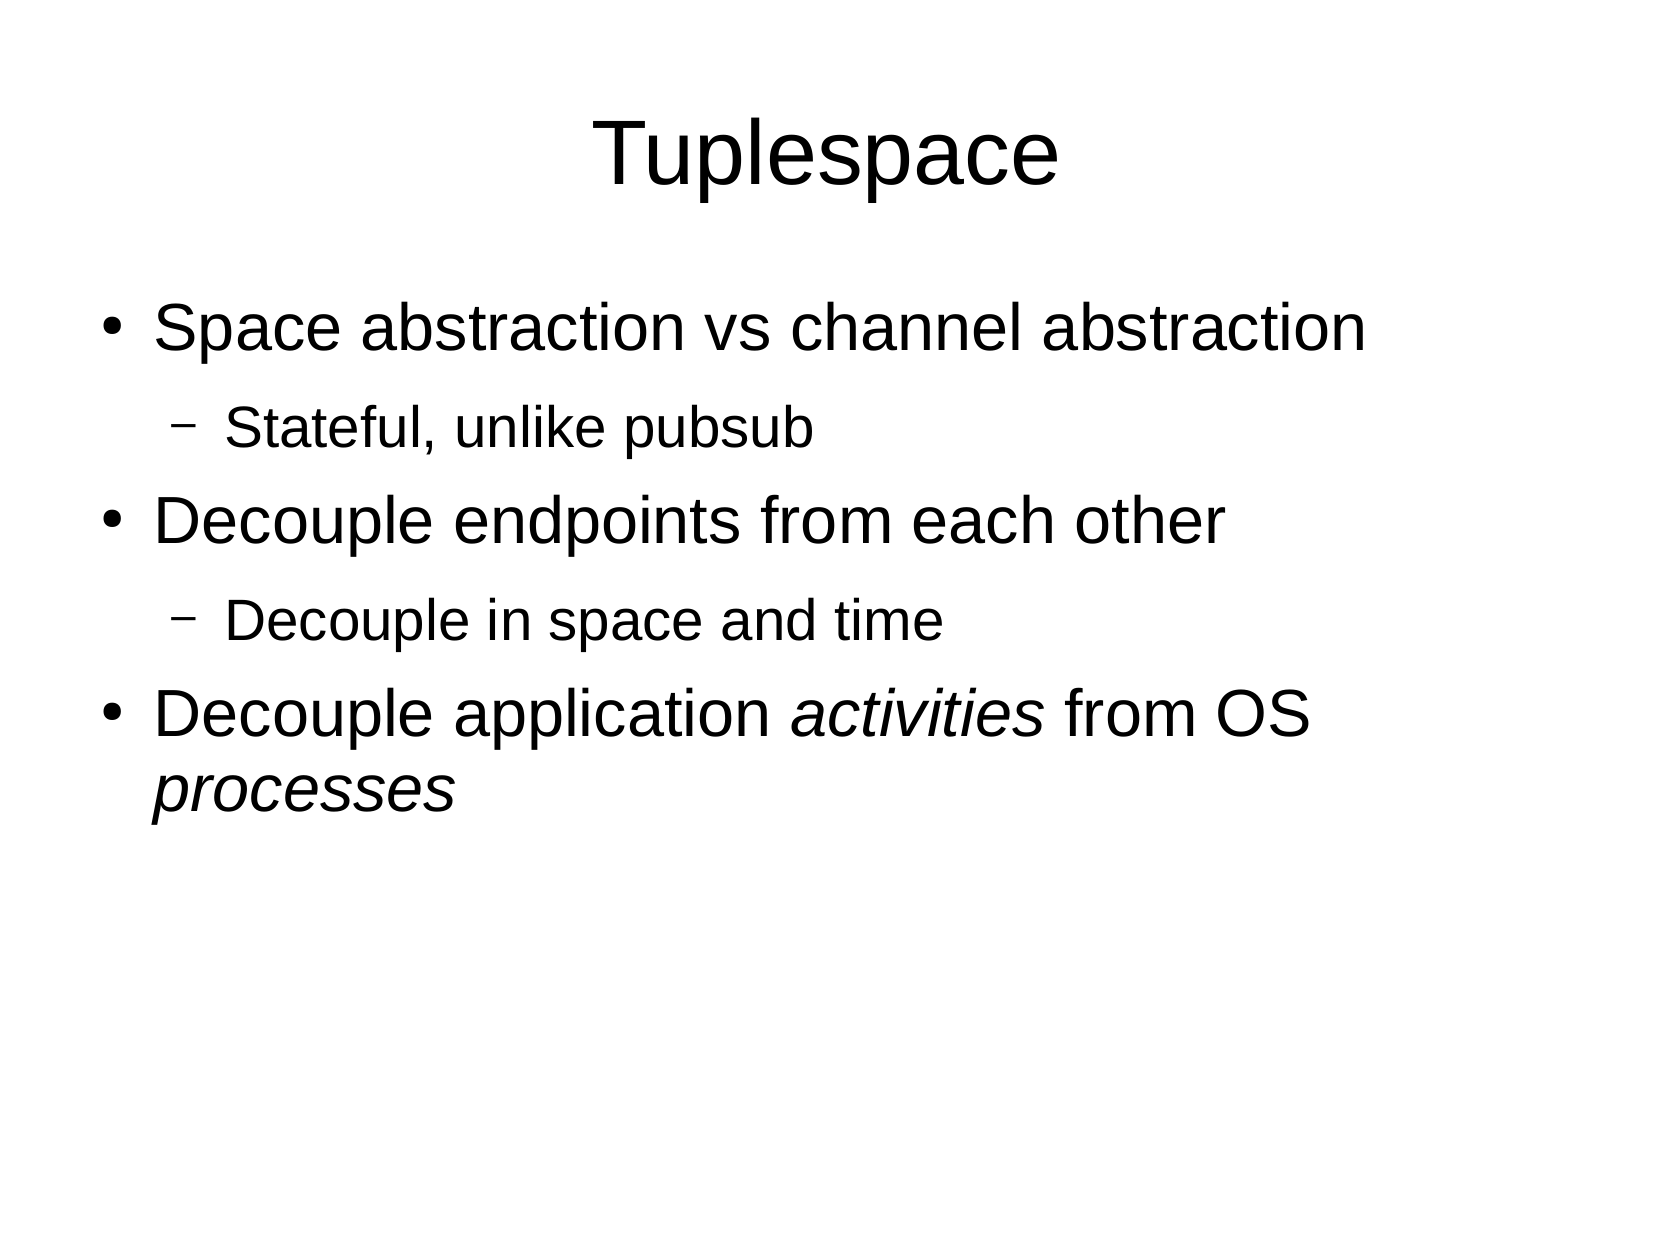

Tuplespace
# Space abstraction vs channel abstraction
Stateful, unlike pubsub
Decouple endpoints from each other
Decouple in space and time
Decouple application activities from OS processes